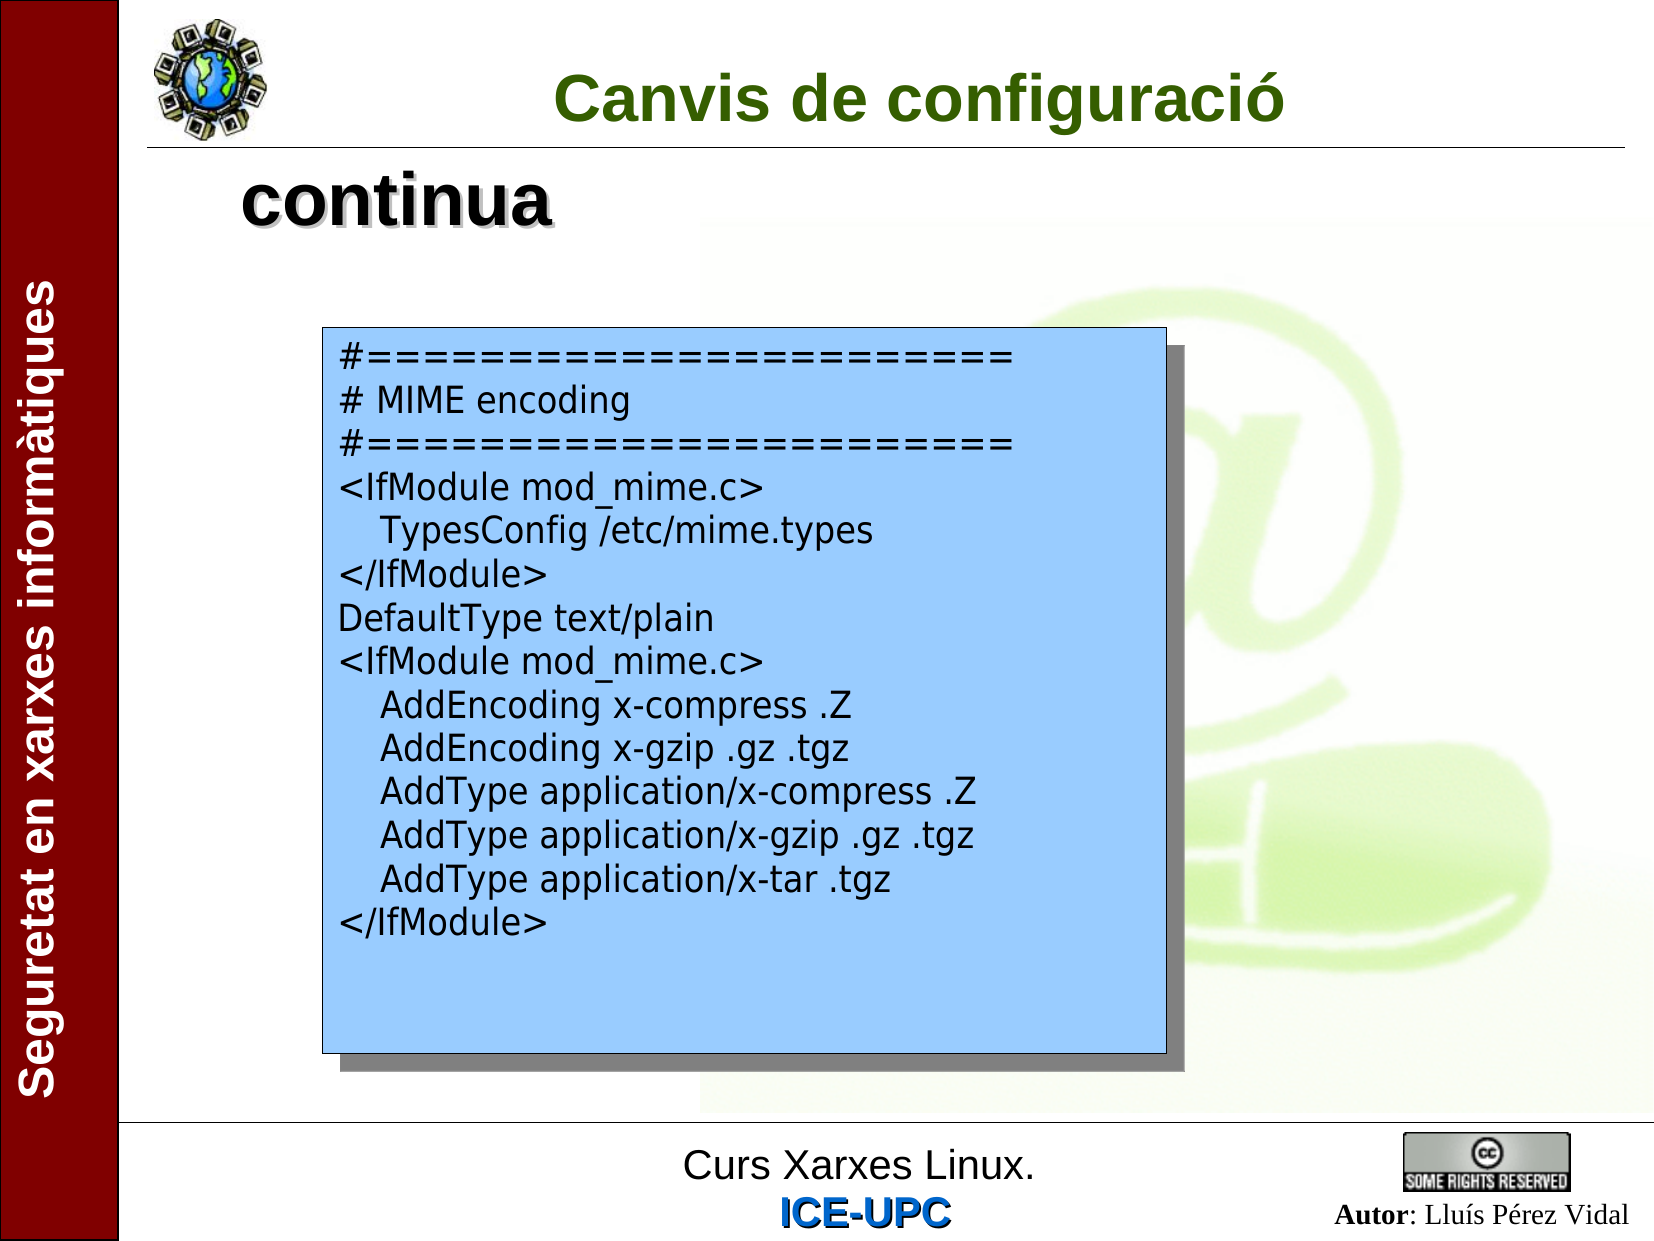

# Canvis de configuració
continua
#=======================
# MIME encoding
#=======================
<IfModule mod_mime.c>
 TypesConfig /etc/mime.types
</IfModule>
DefaultType text/plain
<IfModule mod_mime.c>
 AddEncoding x-compress .Z
 AddEncoding x-gzip .gz .tgz
 AddType application/x-compress .Z
 AddType application/x-gzip .gz .tgz
 AddType application/x-tar .tgz
</IfModule>